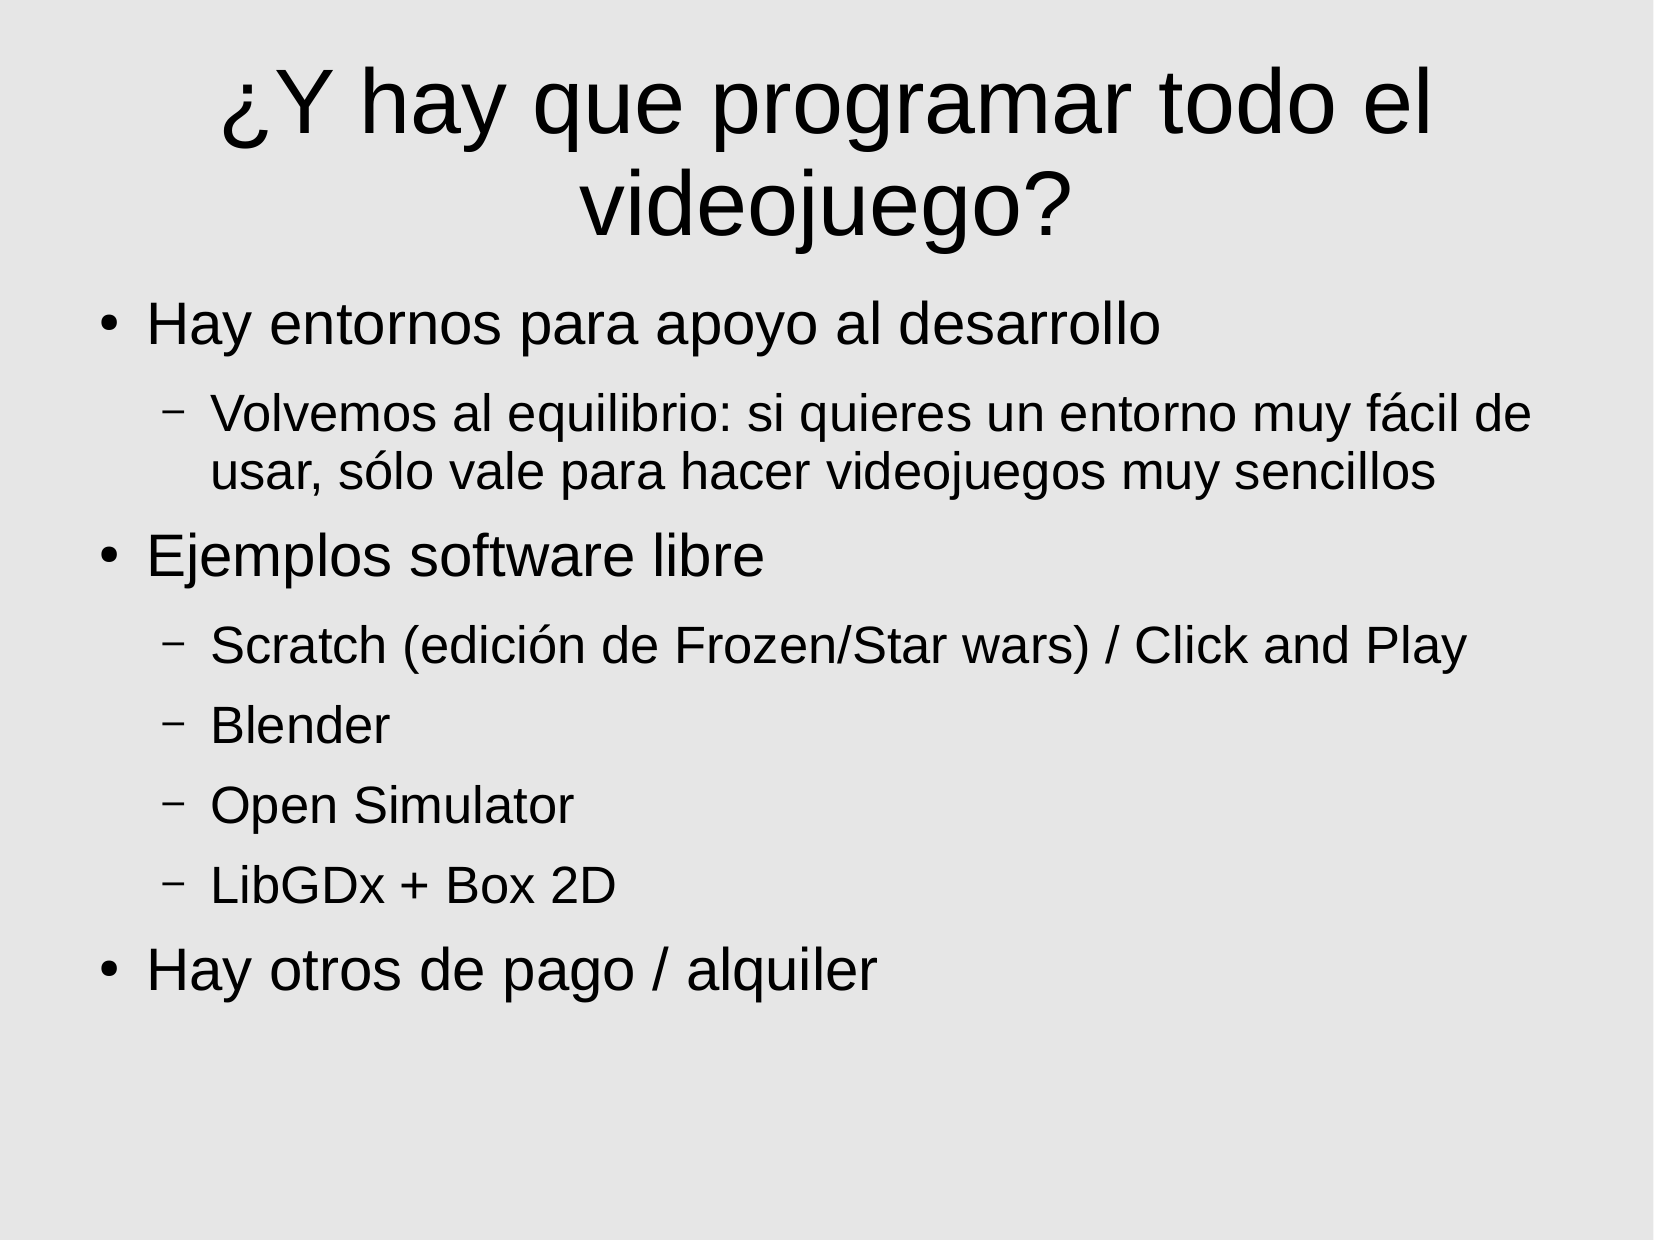

# ¿Y hay que programar todo el videojuego?
Hay entornos para apoyo al desarrollo
Volvemos al equilibrio: si quieres un entorno muy fácil de usar, sólo vale para hacer videojuegos muy sencillos
Ejemplos software libre
Scratch (edición de Frozen/Star wars) / Click and Play
Blender
Open Simulator
LibGDx + Box 2D
Hay otros de pago / alquiler